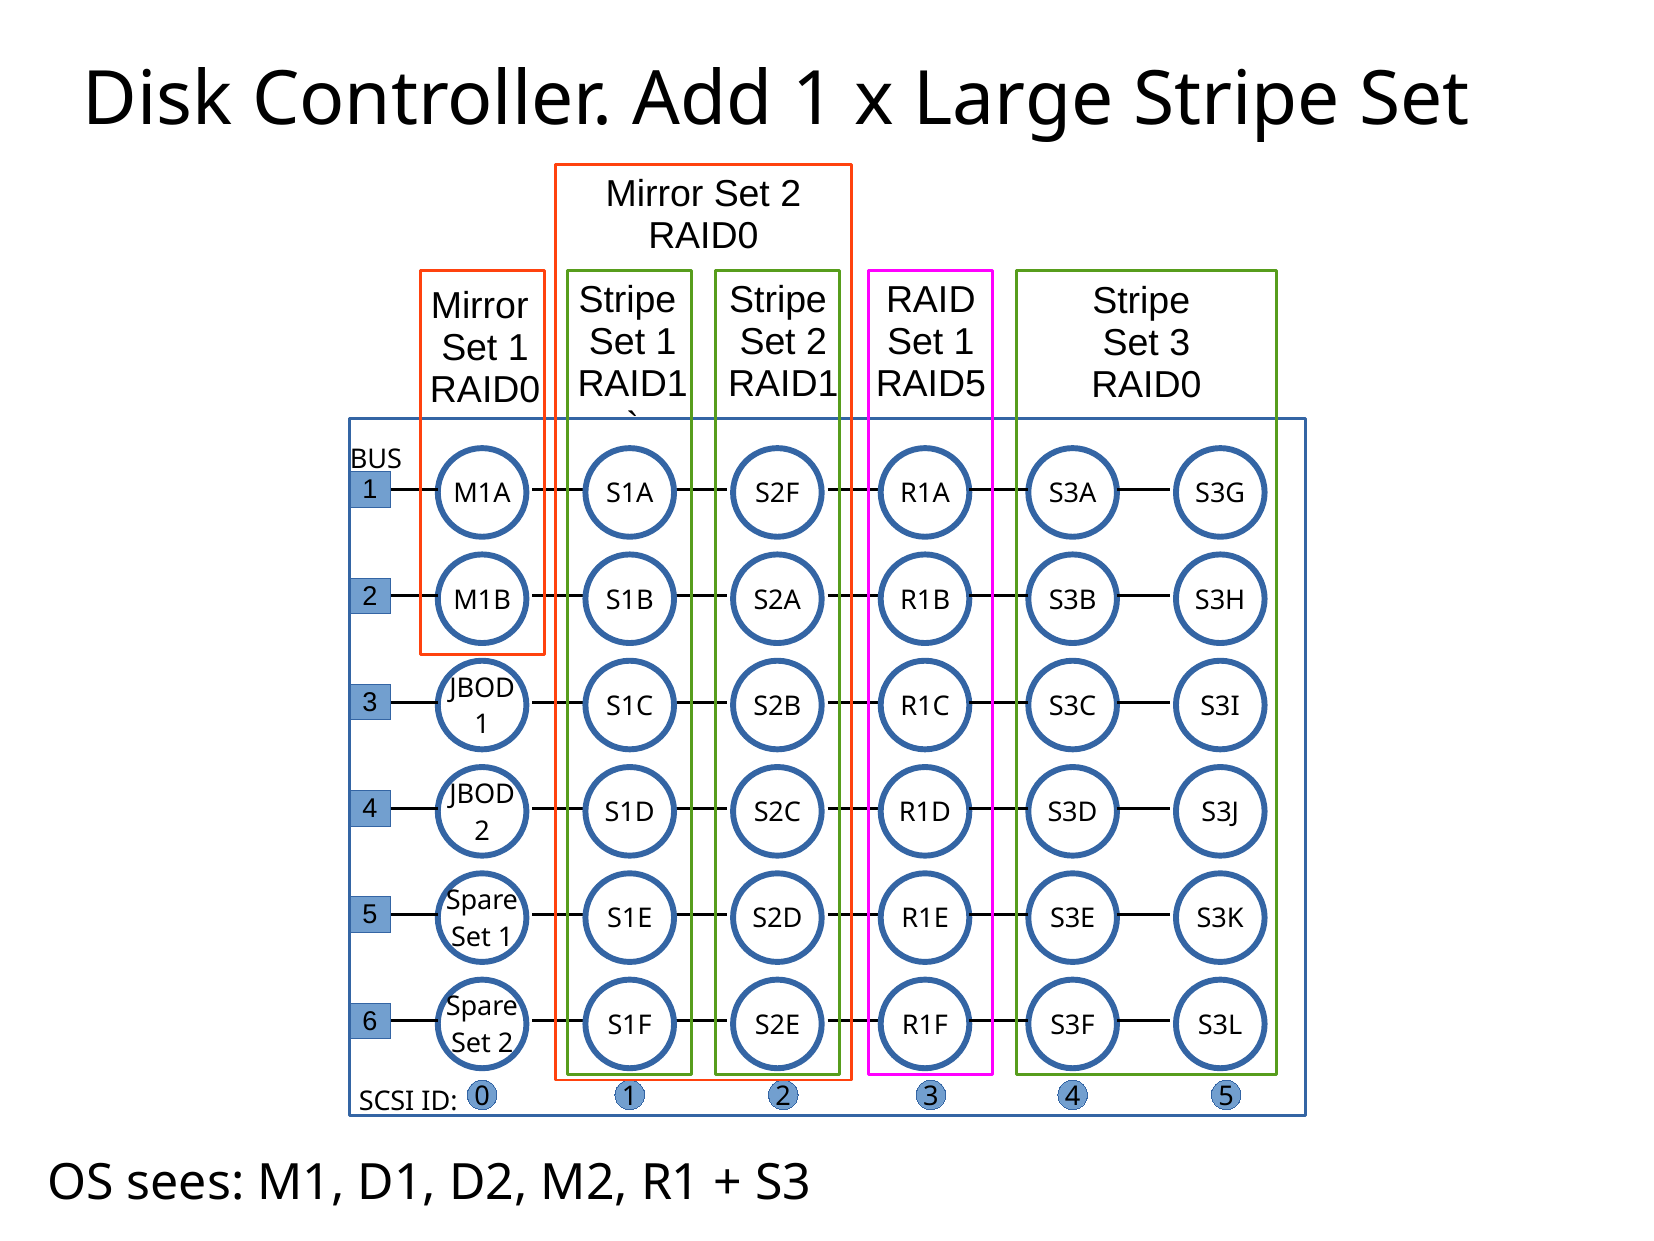

# Disk Controller. Add 1 x Large Stripe Set
Mirror Set 2
RAID0
Stripe
Set 1
RAID1`
Stripe
Set 2
RAID1
RAID
Set 1
RAID5
Stripe
Set 3
RAID0
Mirror
Set 1
RAID0
BUS
M1A
S1A
S2F
R1A
S3A
S3G
1
M1B
S1B
S2A
R1B
S3B
S3H
2
JBOD
1
S1C
S2B
R1C
S3C
S3I
3
JBOD
2
S1D
S2C
R1D
S3D
S3J
4
Spare
Set 1
S1E
S2D
R1E
S3E
S3K
5
Spare
Set 2
S1F
S2E
R1F
S3F
S3L
6
SCSI ID:
0
1
2
3
4
5
0
OS sees: M1, D1, D2, M2, R1 + S3